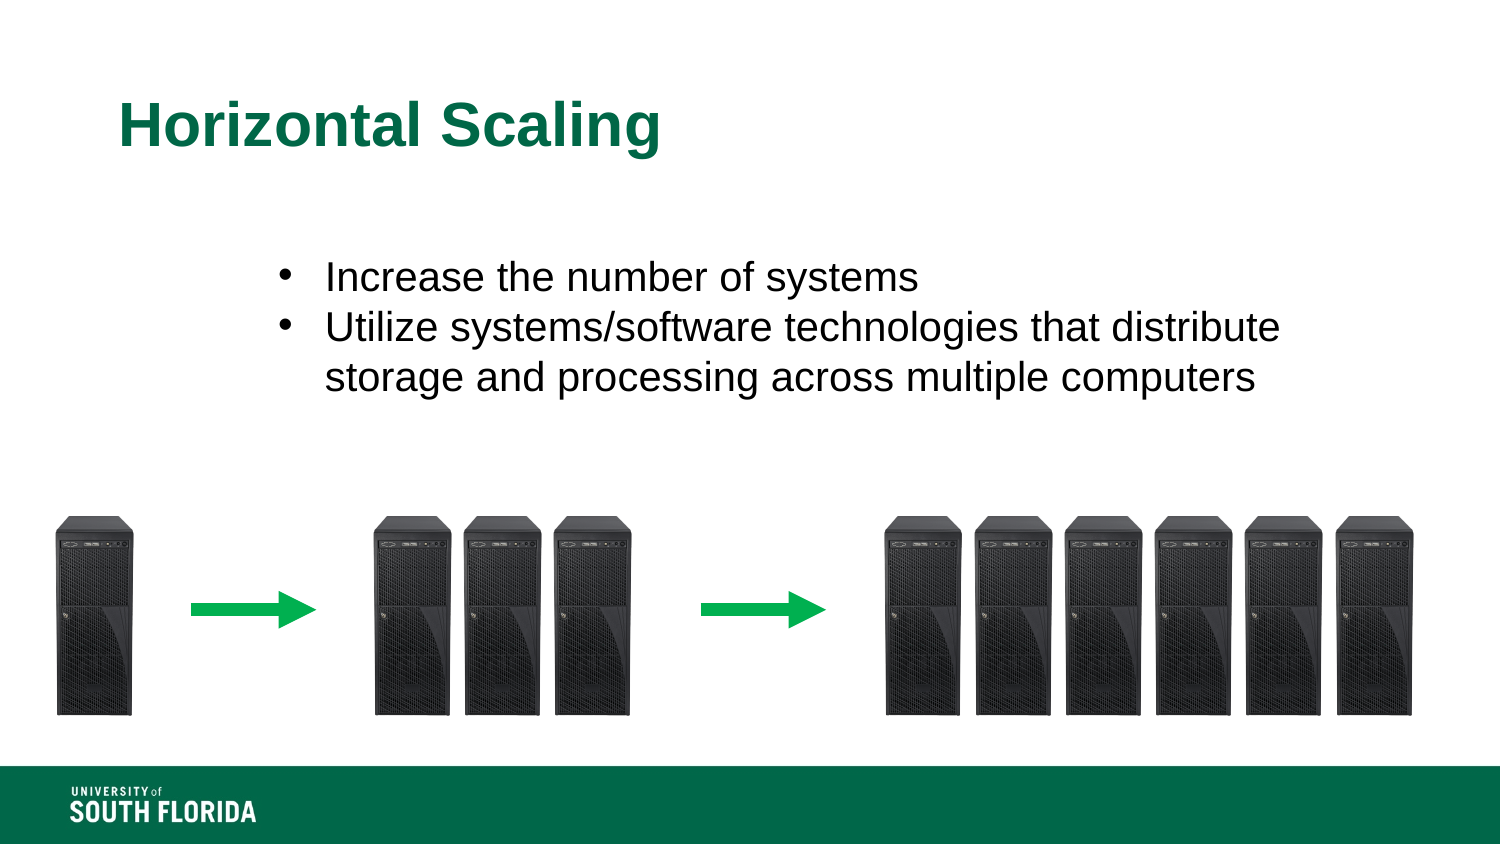

# Horizontal Scaling
Increase the number of systems
Utilize systems/software technologies that distribute storage and processing across multiple computers